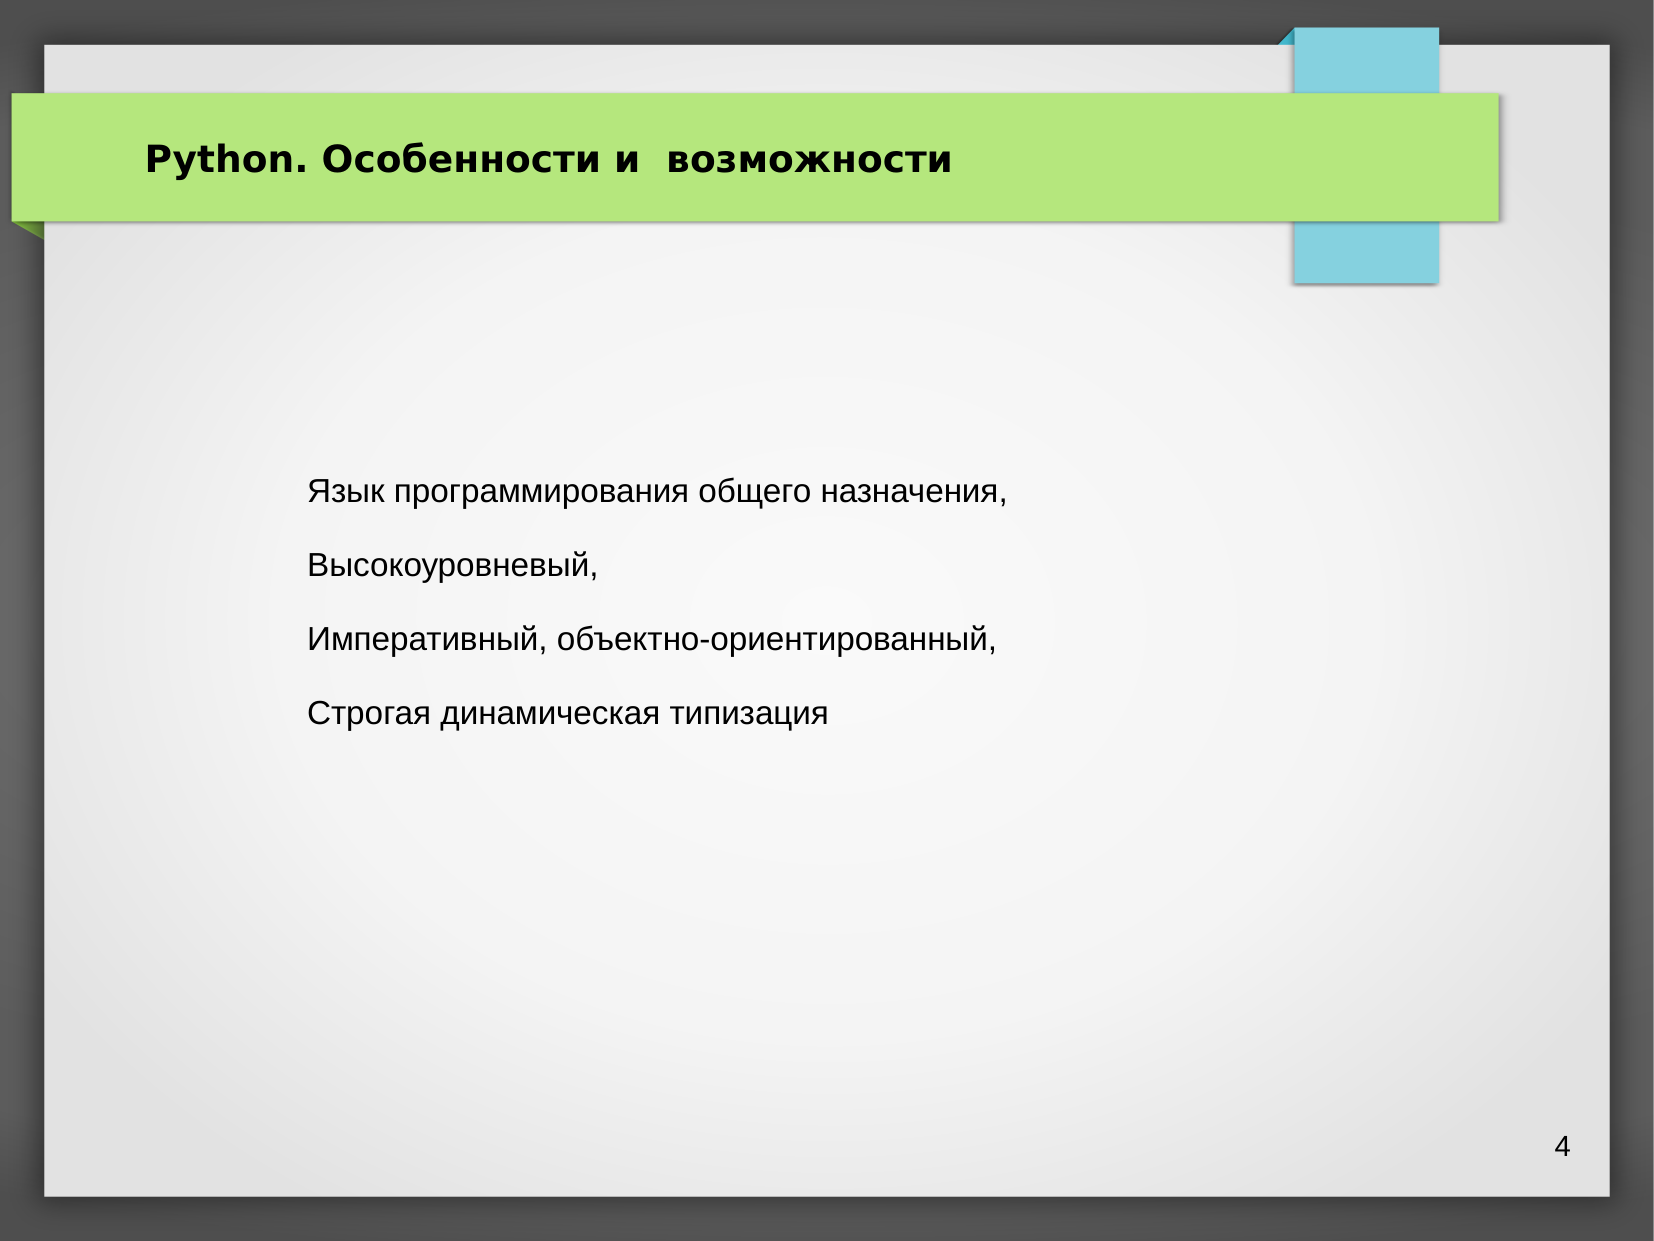

Python. Особенности и возможности
Язык программирования общего назначения,
Высокоуровневый,
Императивный, объектно-ориентированный,
Строгая динамическая типизация
4